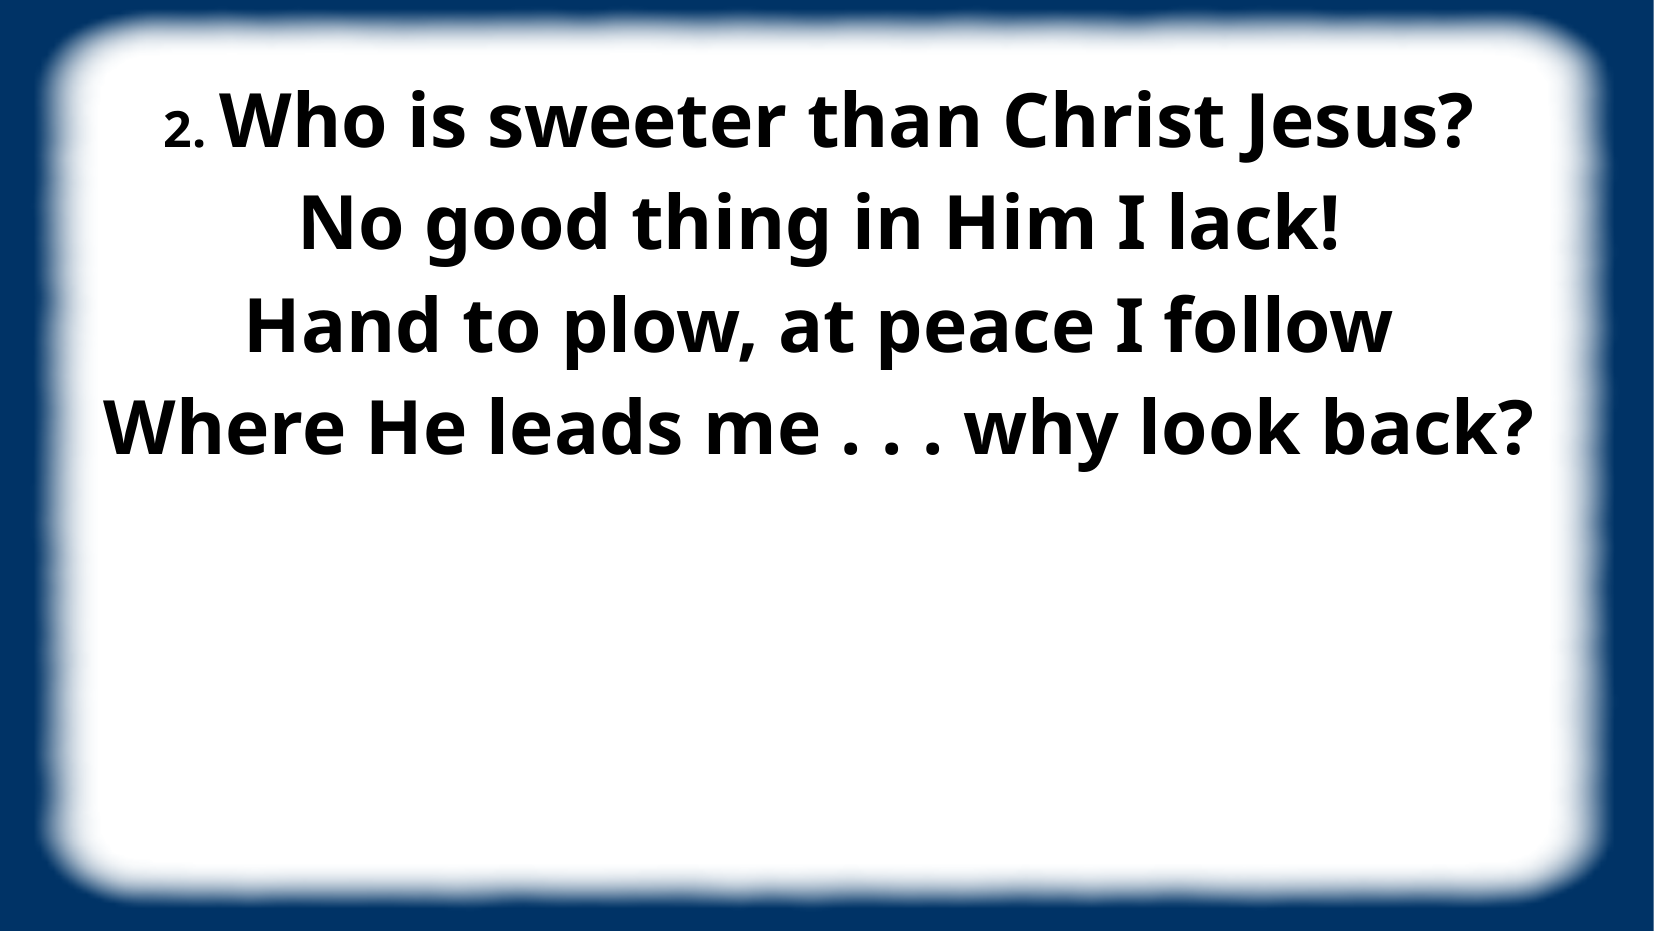

2. Who is sweeter than Christ Jesus?
No good thing in Him I lack!
Hand to plow, at peace I follow
Where He leads me . . . why look back?